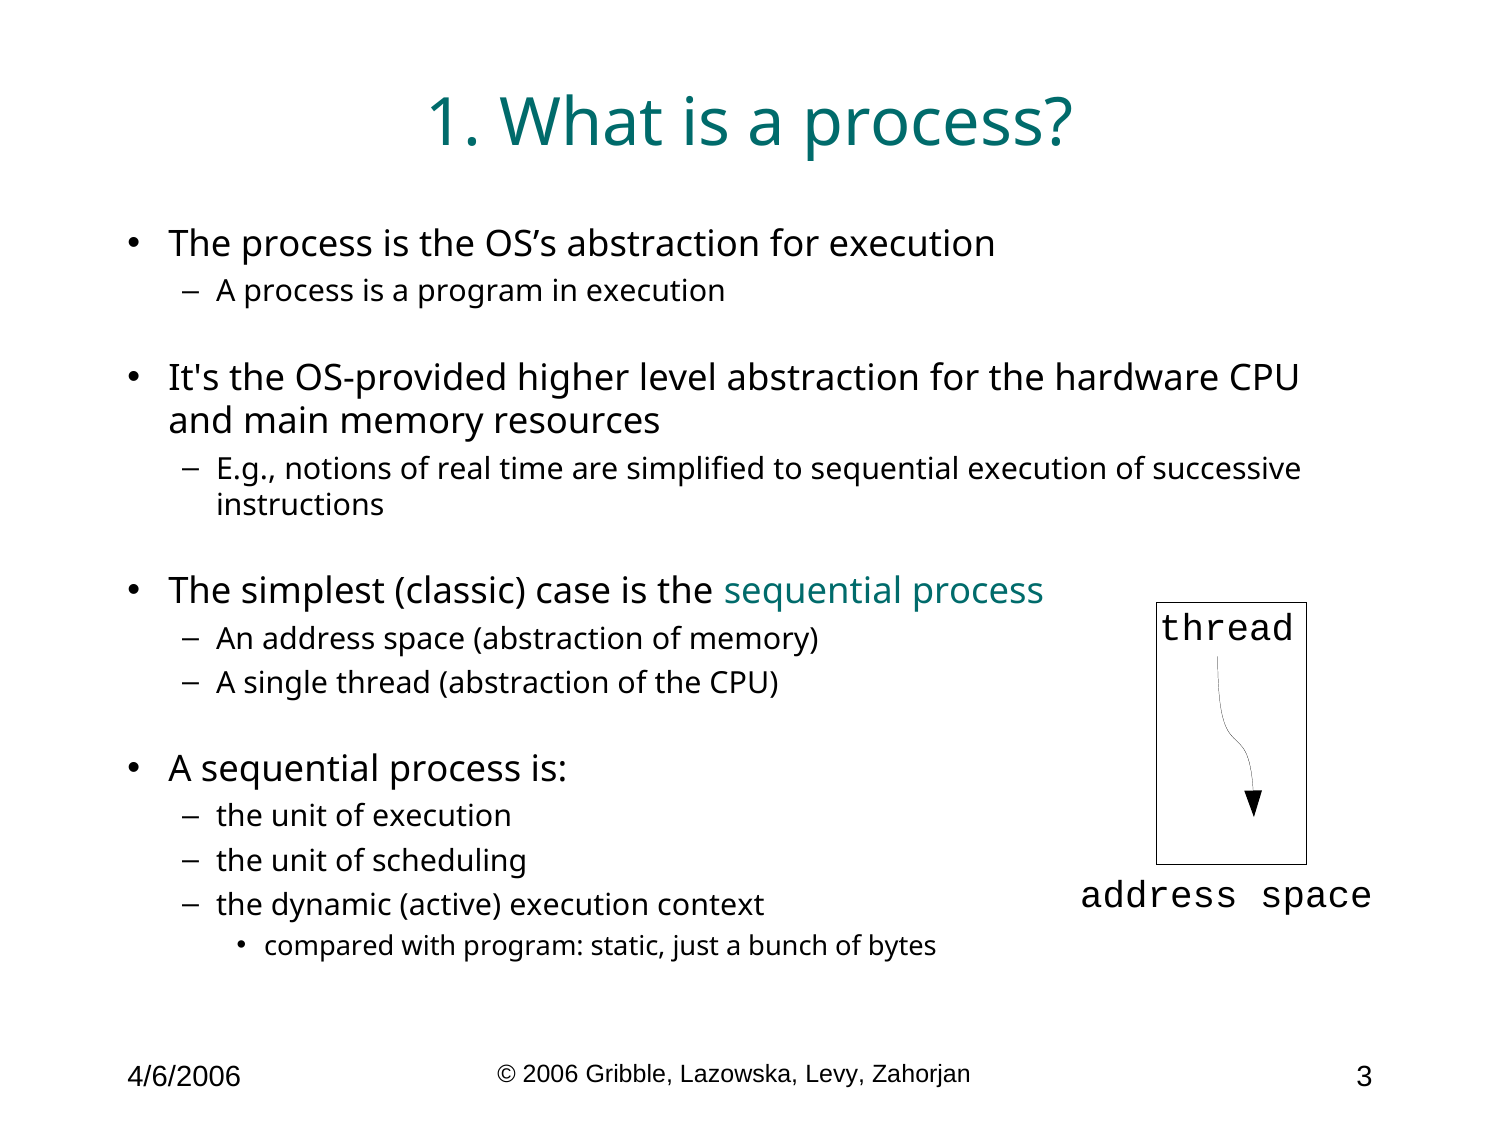

# 1. What is a process?
The process is the OS’s abstraction for execution
A process is a program in execution
It's the OS-provided higher level abstraction for the hardware CPU and main memory resources
E.g., notions of real time are simplified to sequential execution of successive instructions
The simplest (classic) case is the sequential process
An address space (abstraction of memory)
A single thread (abstraction of the CPU)
A sequential process is:
the unit of execution
the unit of scheduling
the dynamic (active) execution context
compared with program: static, just a bunch of bytes
thread
address space
3